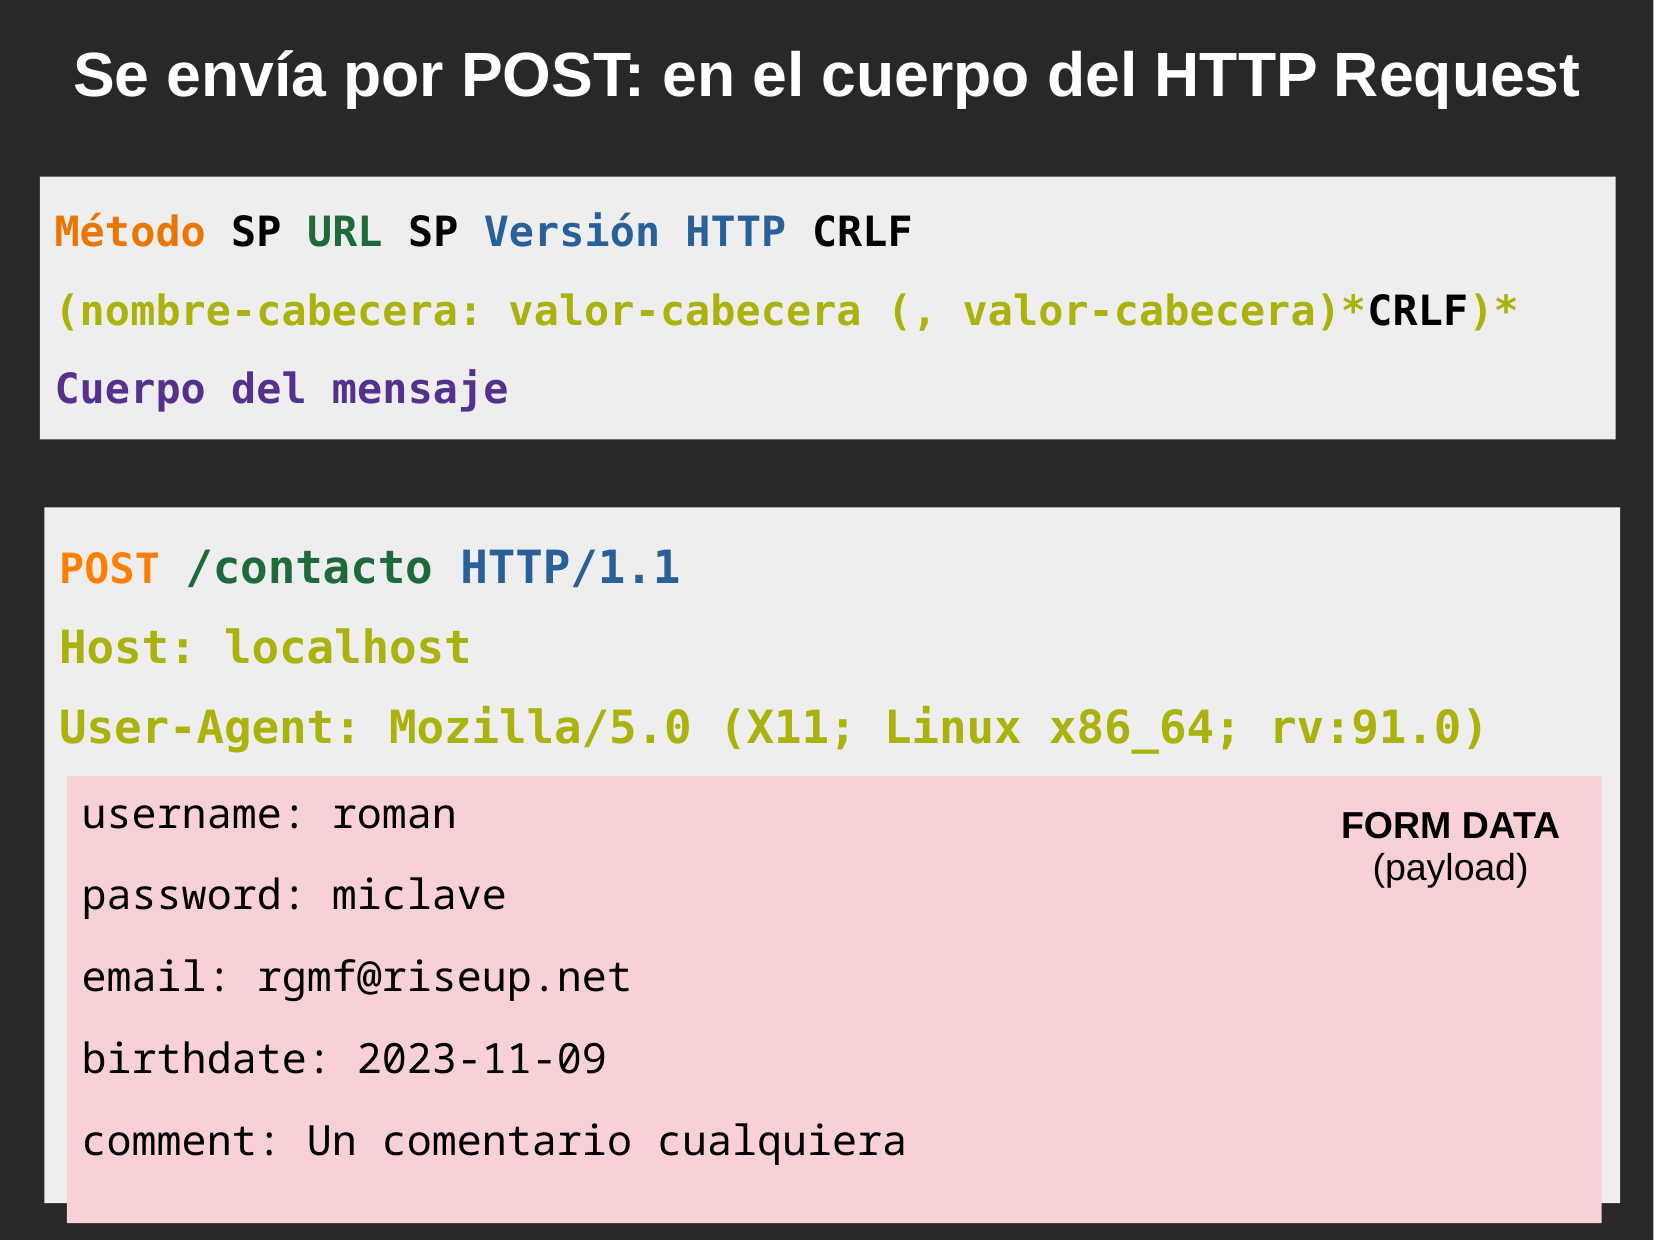

Se envía por POST: en el cuerpo del HTTP Request
Método SP URL SP Versión HTTP CRLF
(nombre-cabecera: valor-cabecera (, valor-cabecera)*CRLF)*
Cuerpo del mensaje
POST /contacto HTTP/1.1
Host: localhost
User-Agent: Mozilla/5.0 (X11; Linux x86_64; rv:91.0)
username: roman
password: miclave
email: rgmf@riseup.net
birthdate: 2023-11-09
comment: Un comentario cualquiera
FORM DATA
(payload)